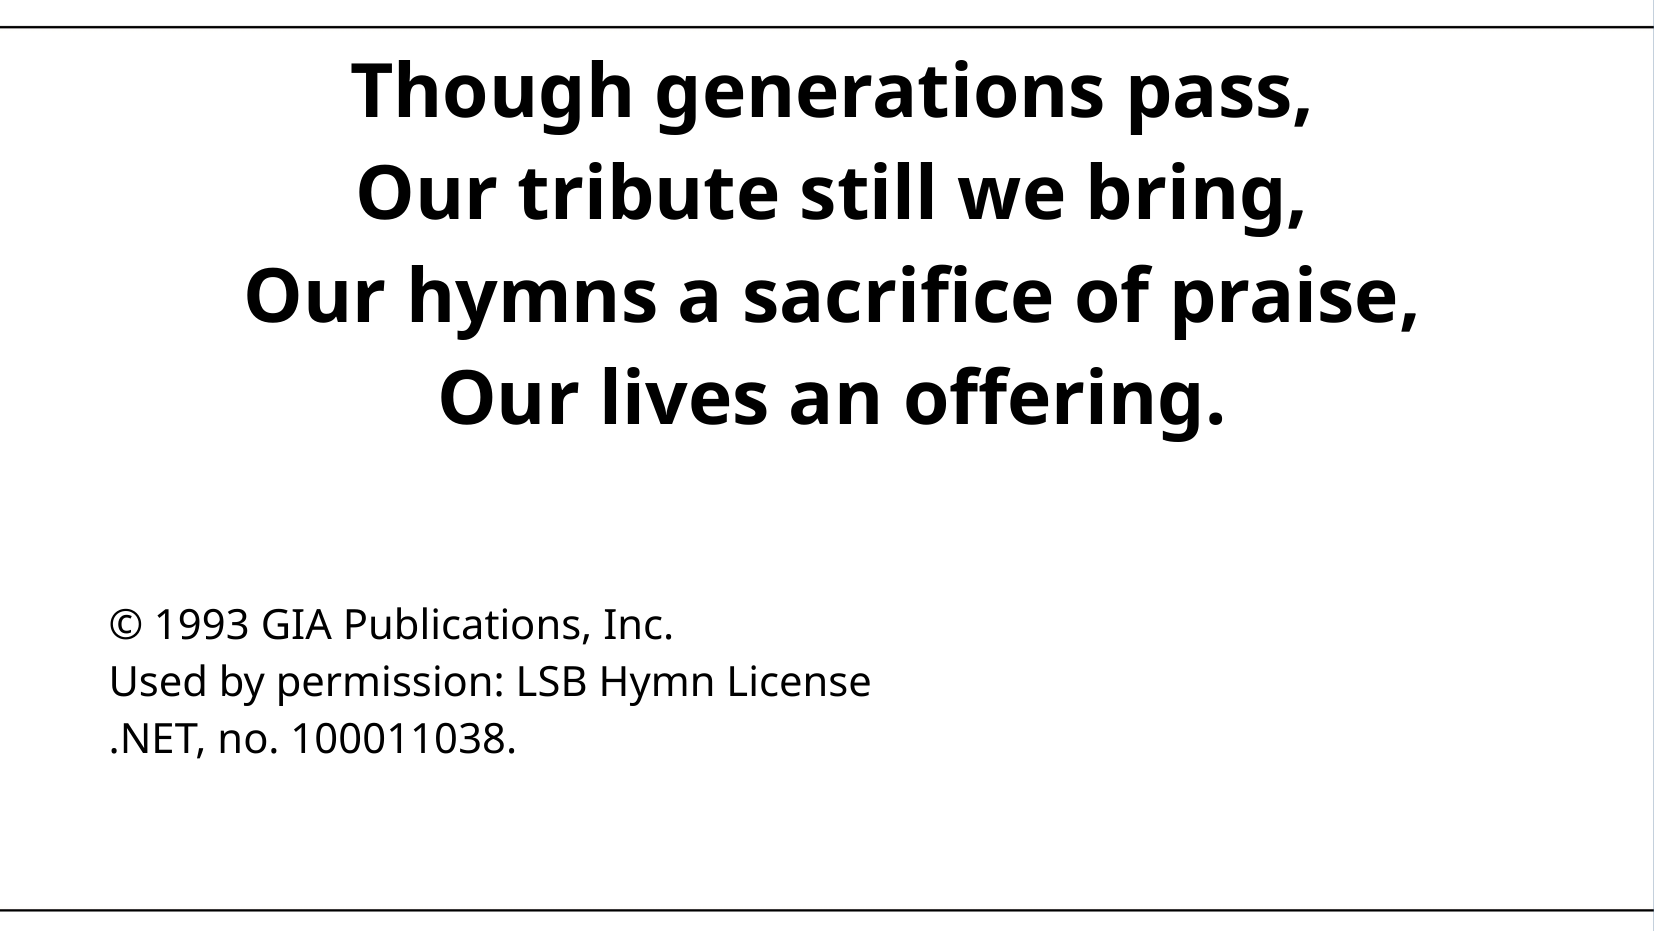

Though generations pass,
Our tribute still we bring,
Our hymns a sacrifice of praise,
Our lives an offering.
© 1993 GIA Publications, Inc.
Used by permission: LSB Hymn License
.NET, no. 100011038.